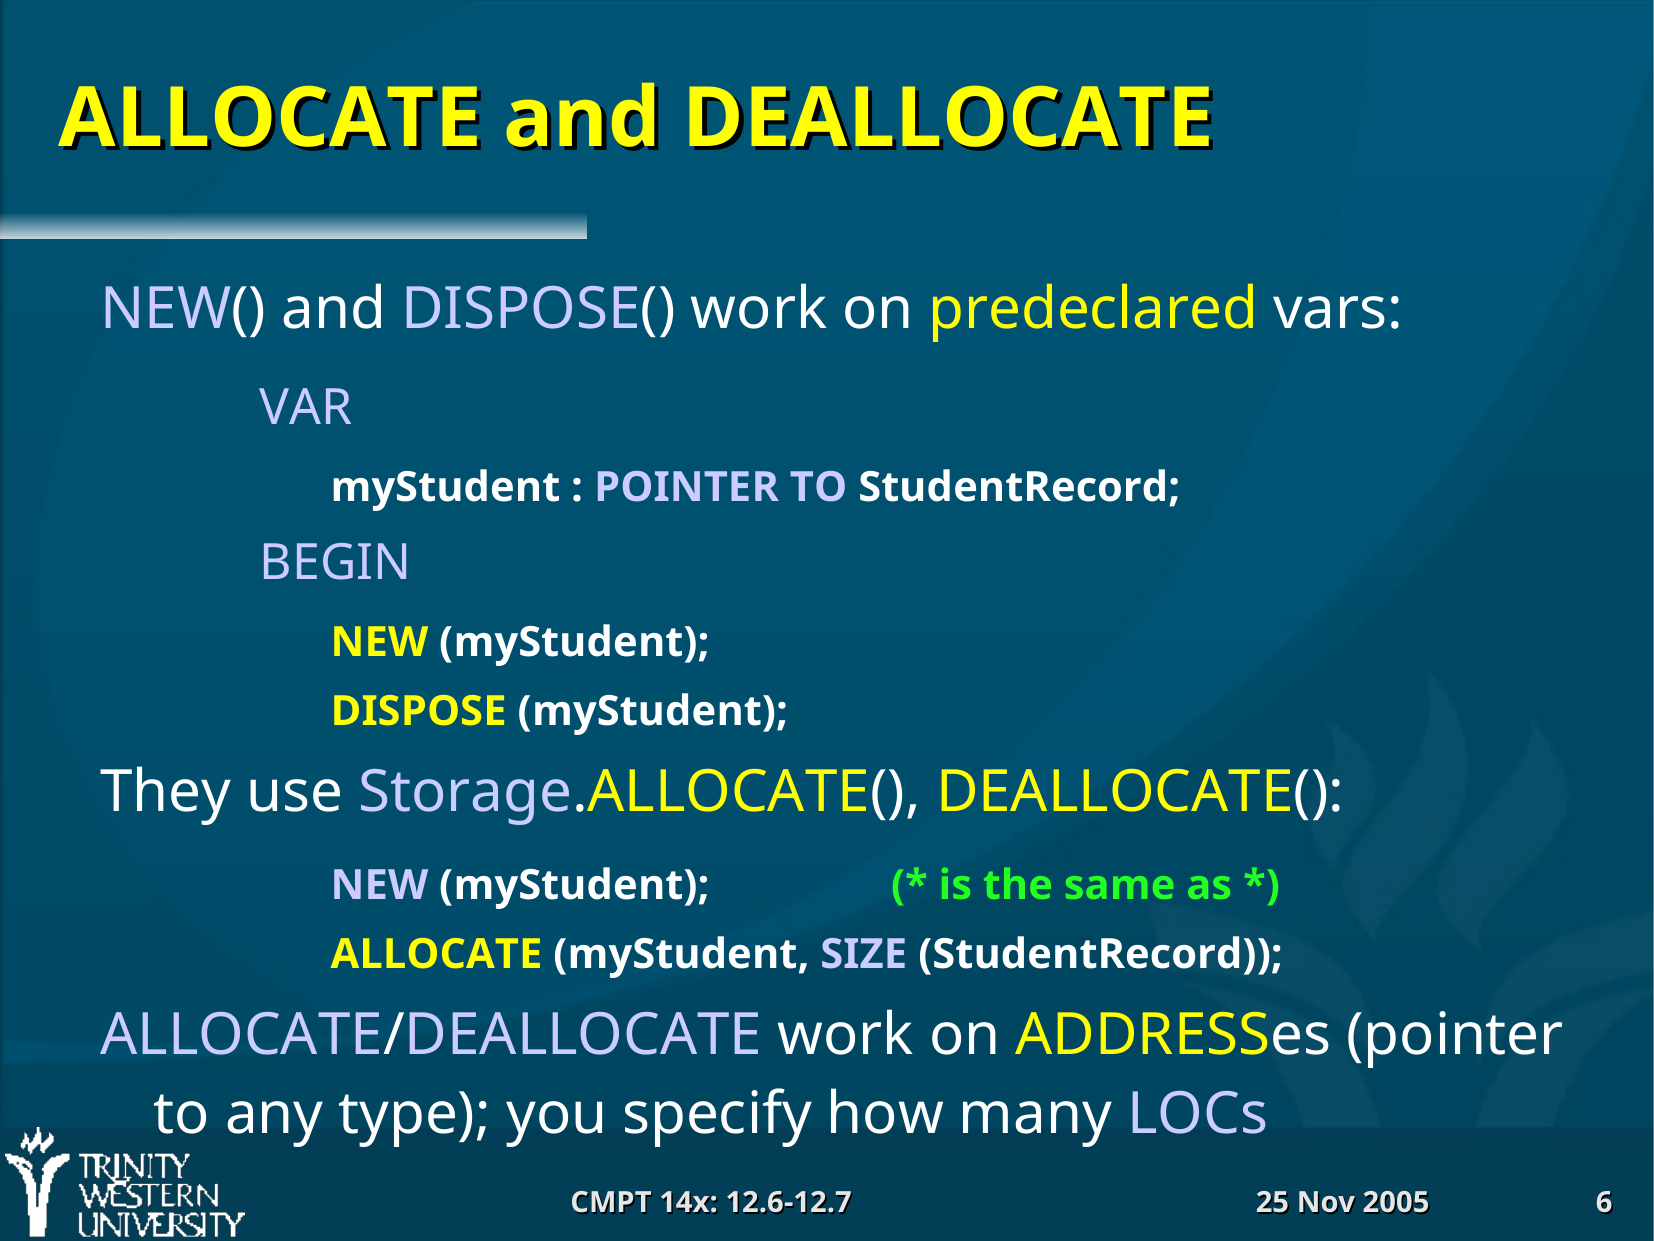

# ALLOCATE and DEALLOCATE
NEW() and DISPOSE() work on predeclared vars:
VAR
myStudent : POINTER TO StudentRecord;
BEGIN
NEW (myStudent);
DISPOSE (myStudent);
They use Storage.ALLOCATE(), DEALLOCATE():
NEW (myStudent);			(* is the same as *)
ALLOCATE (myStudent, SIZE (StudentRecord));
ALLOCATE/DEALLOCATE work on ADDRESSes (pointer to any type); you specify how many LOCs
CMPT 14x: 12.6-12.7
25 Nov 2005
6